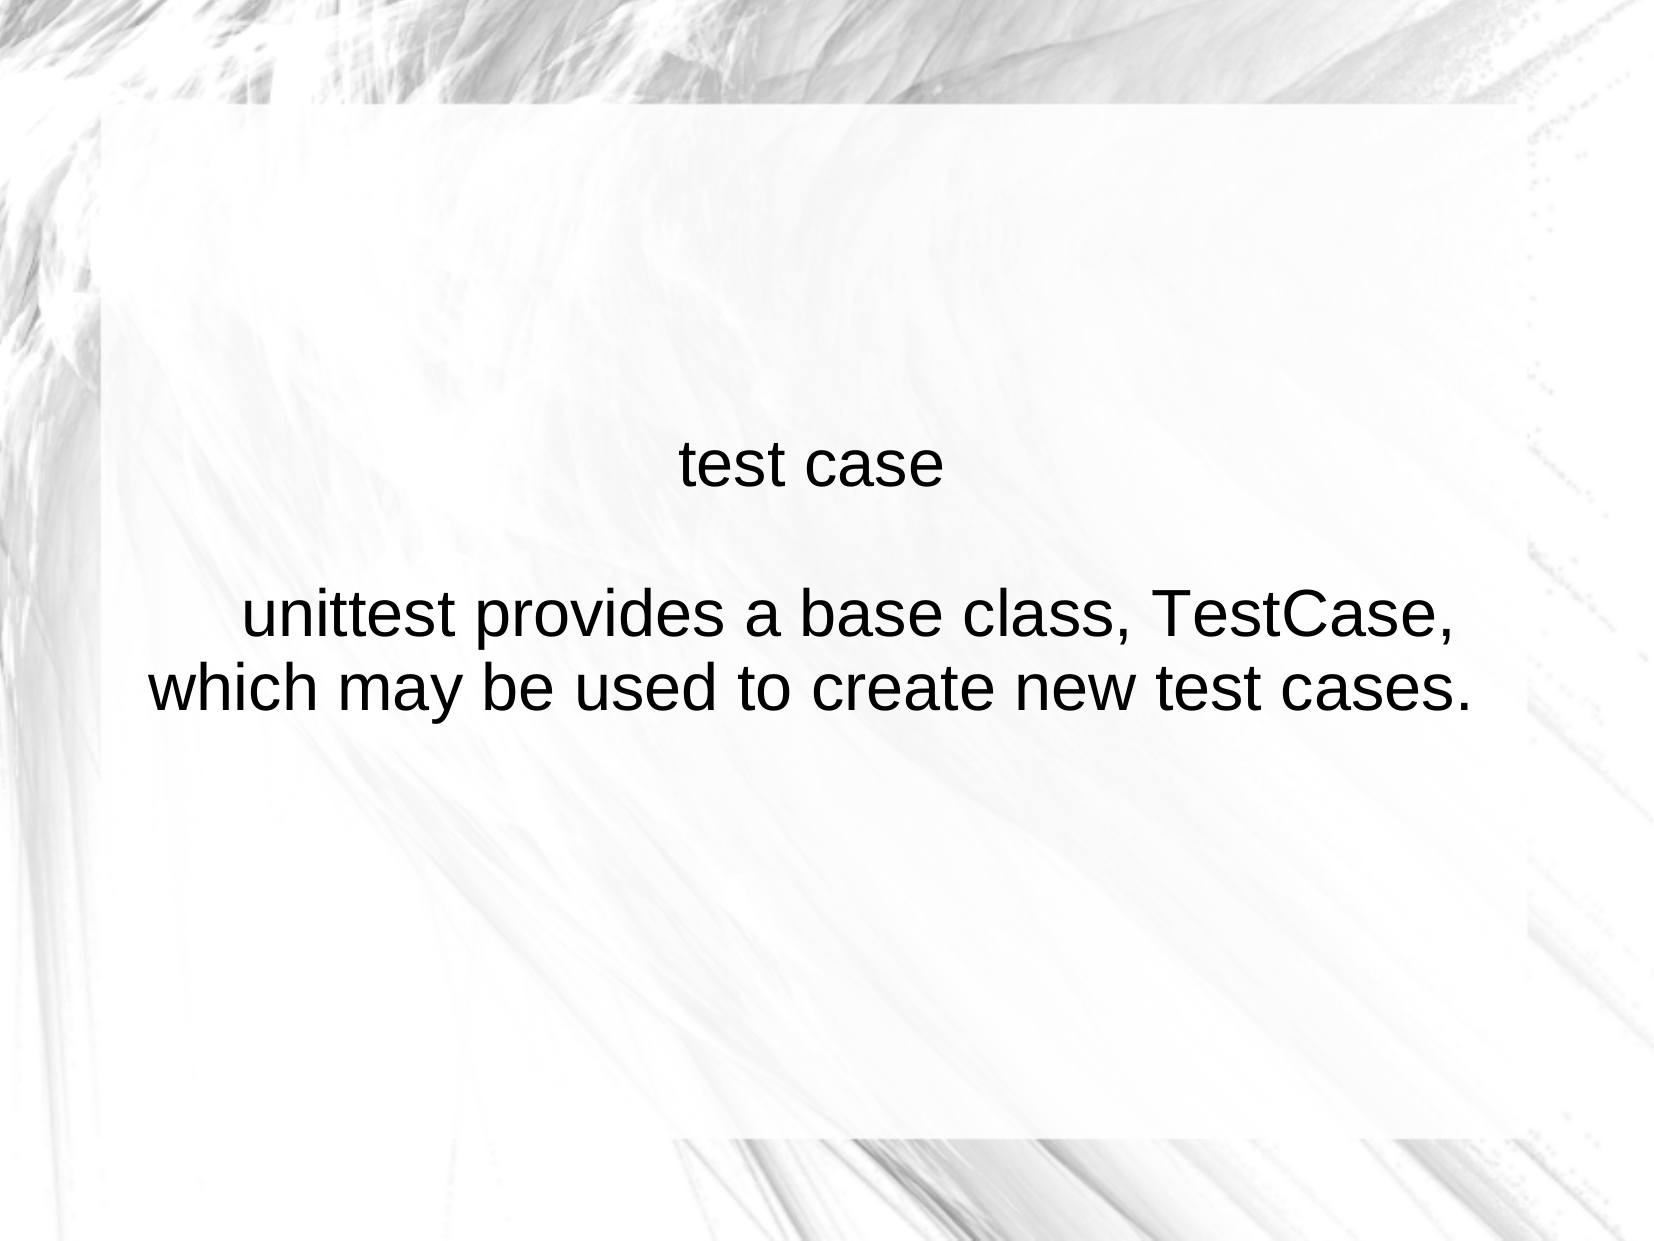

# test case
 unittest provides a base class, TestCase, which may be used to create new test cases.